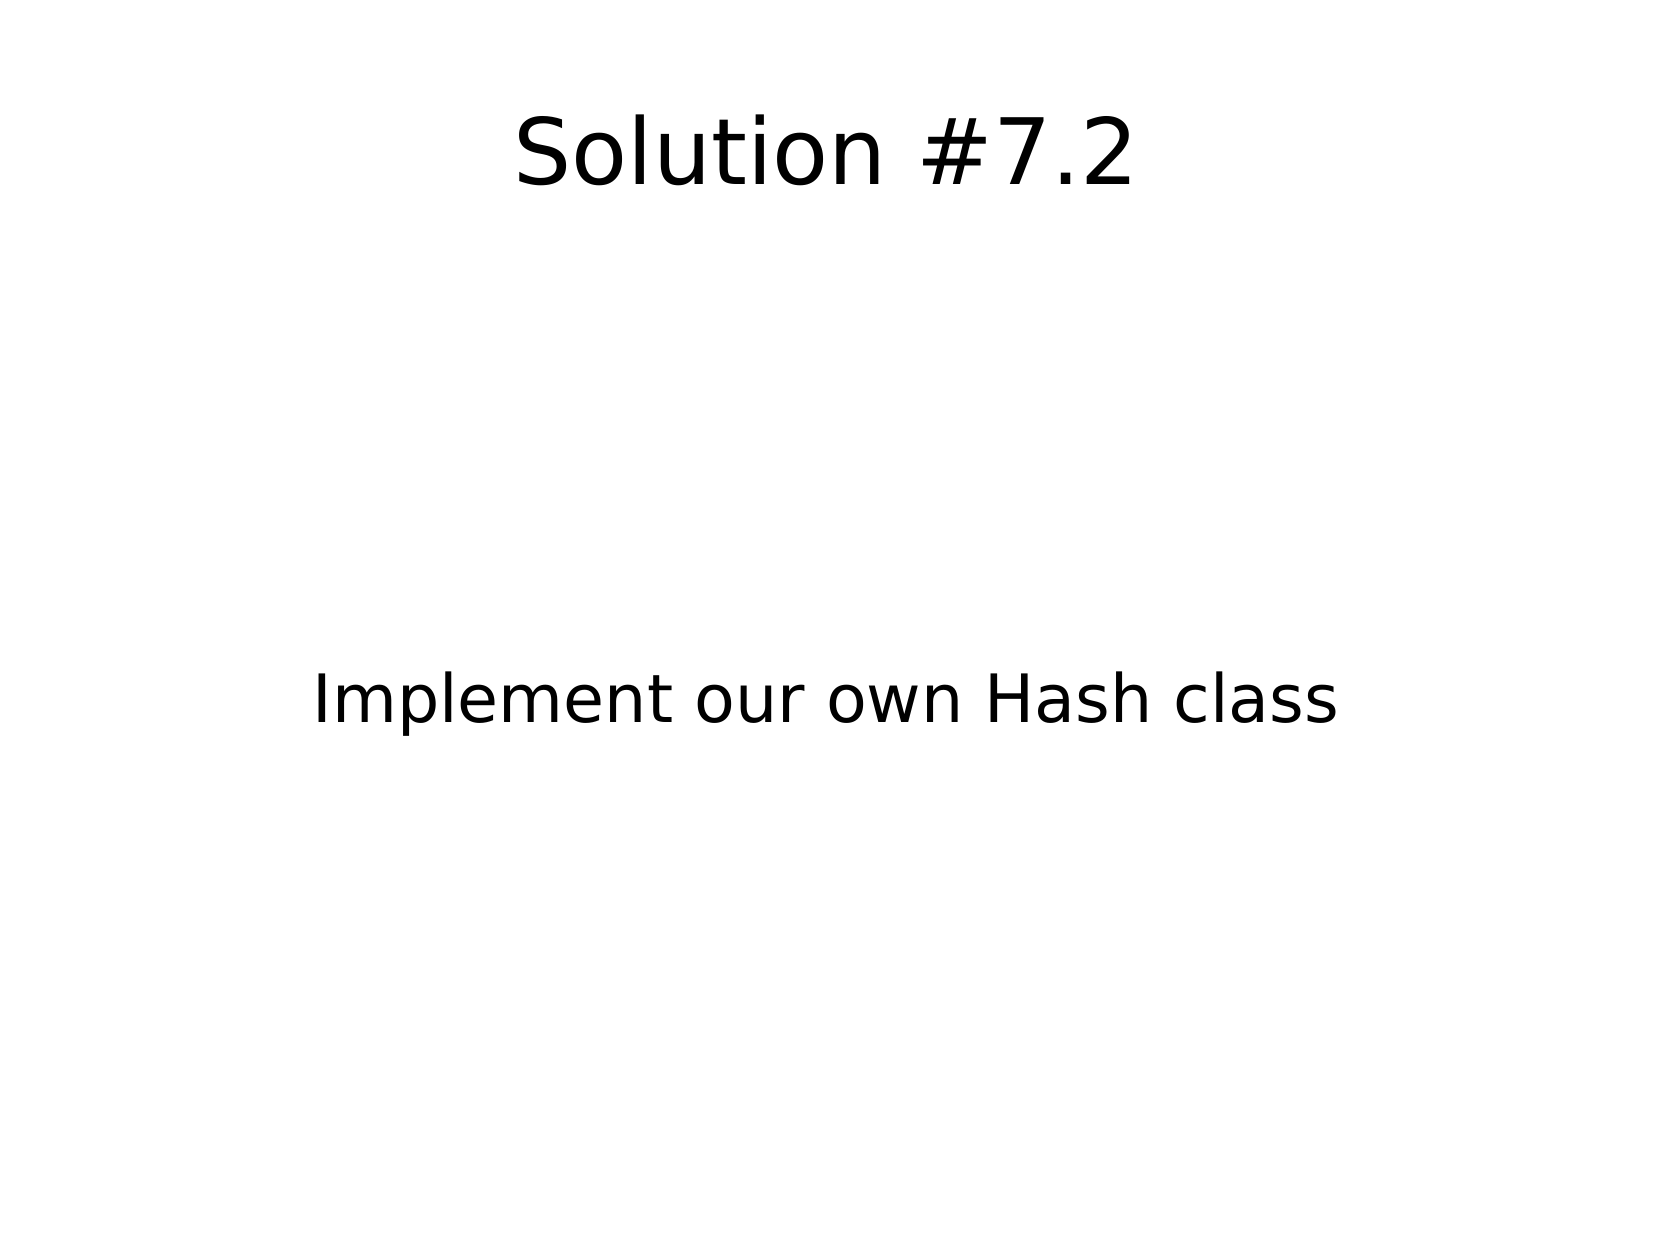

# Solution #7.2
Implement our own Hash class